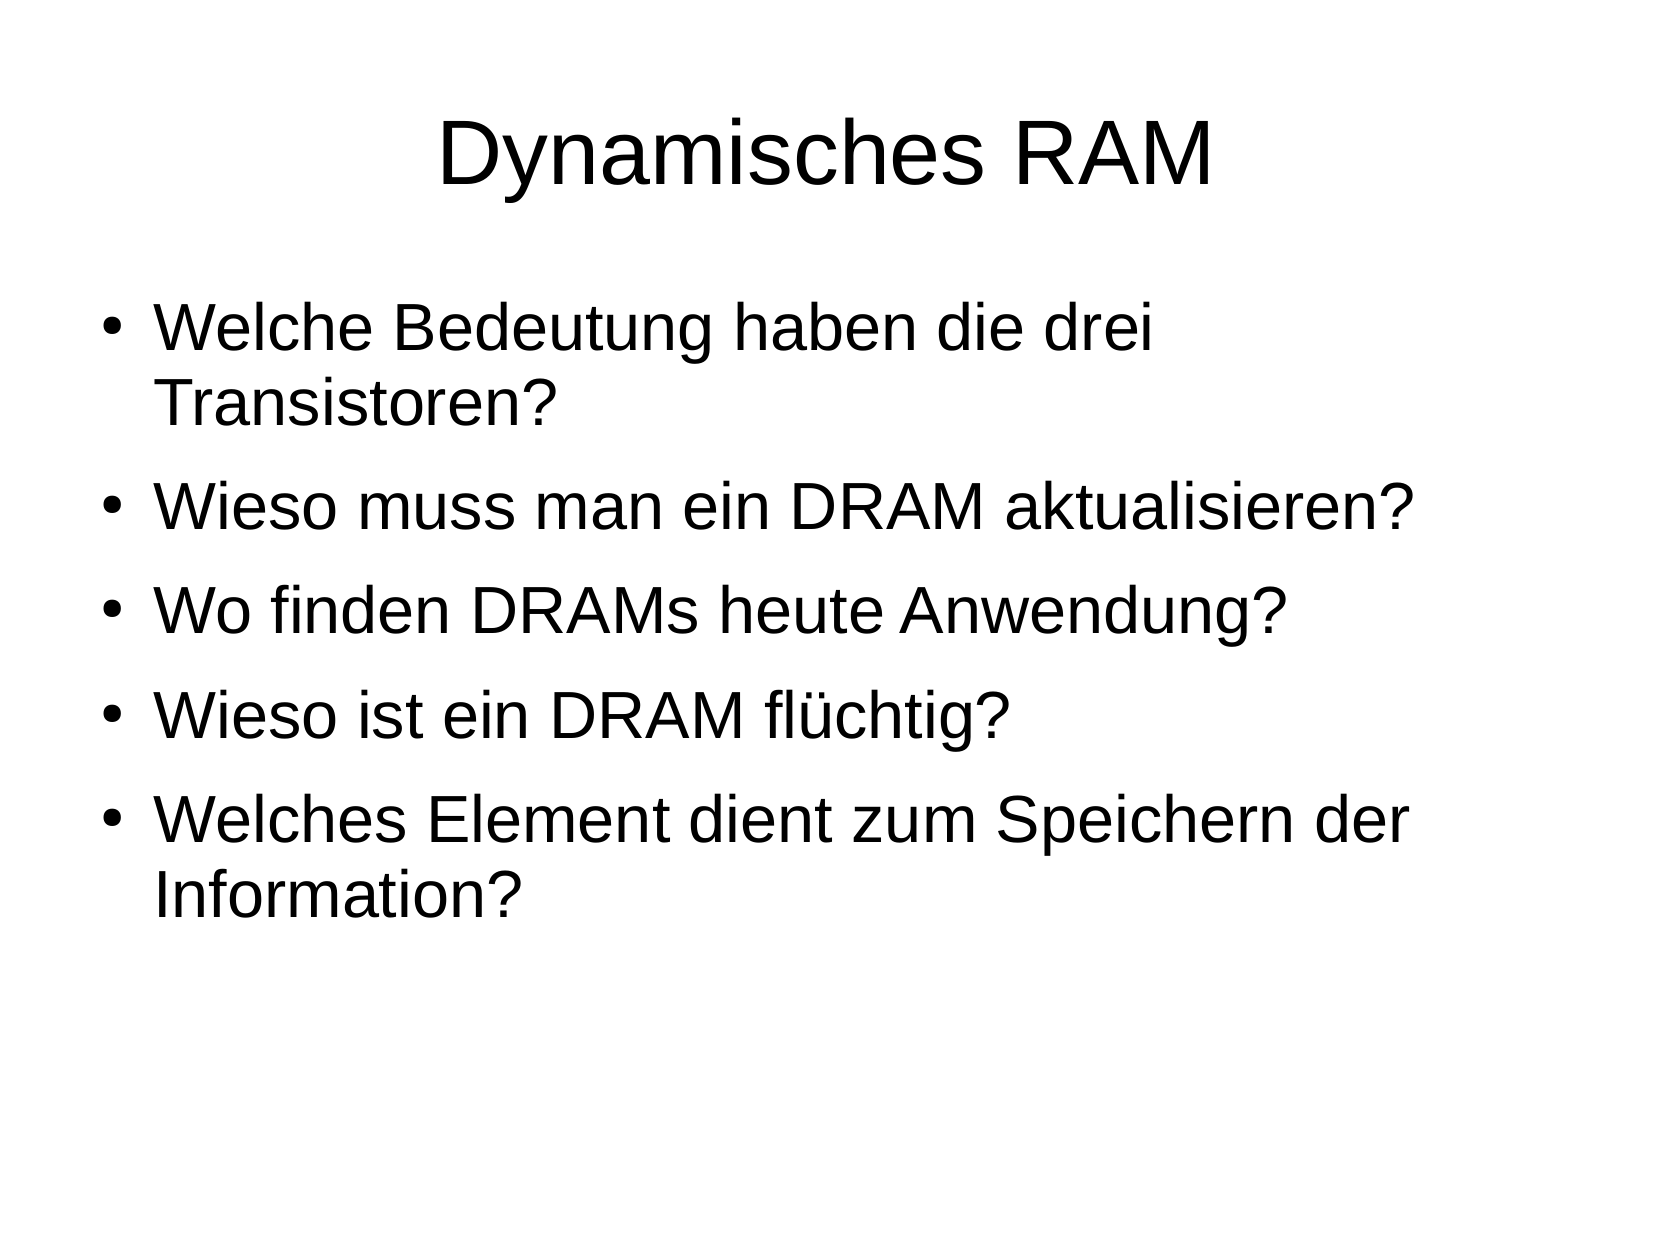

# Dynamisches RAM
Welche Bedeutung haben die drei Transistoren?
Wieso muss man ein DRAM aktualisieren?
Wo finden DRAMs heute Anwendung?
Wieso ist ein DRAM flüchtig?
Welches Element dient zum Speichern der Information?